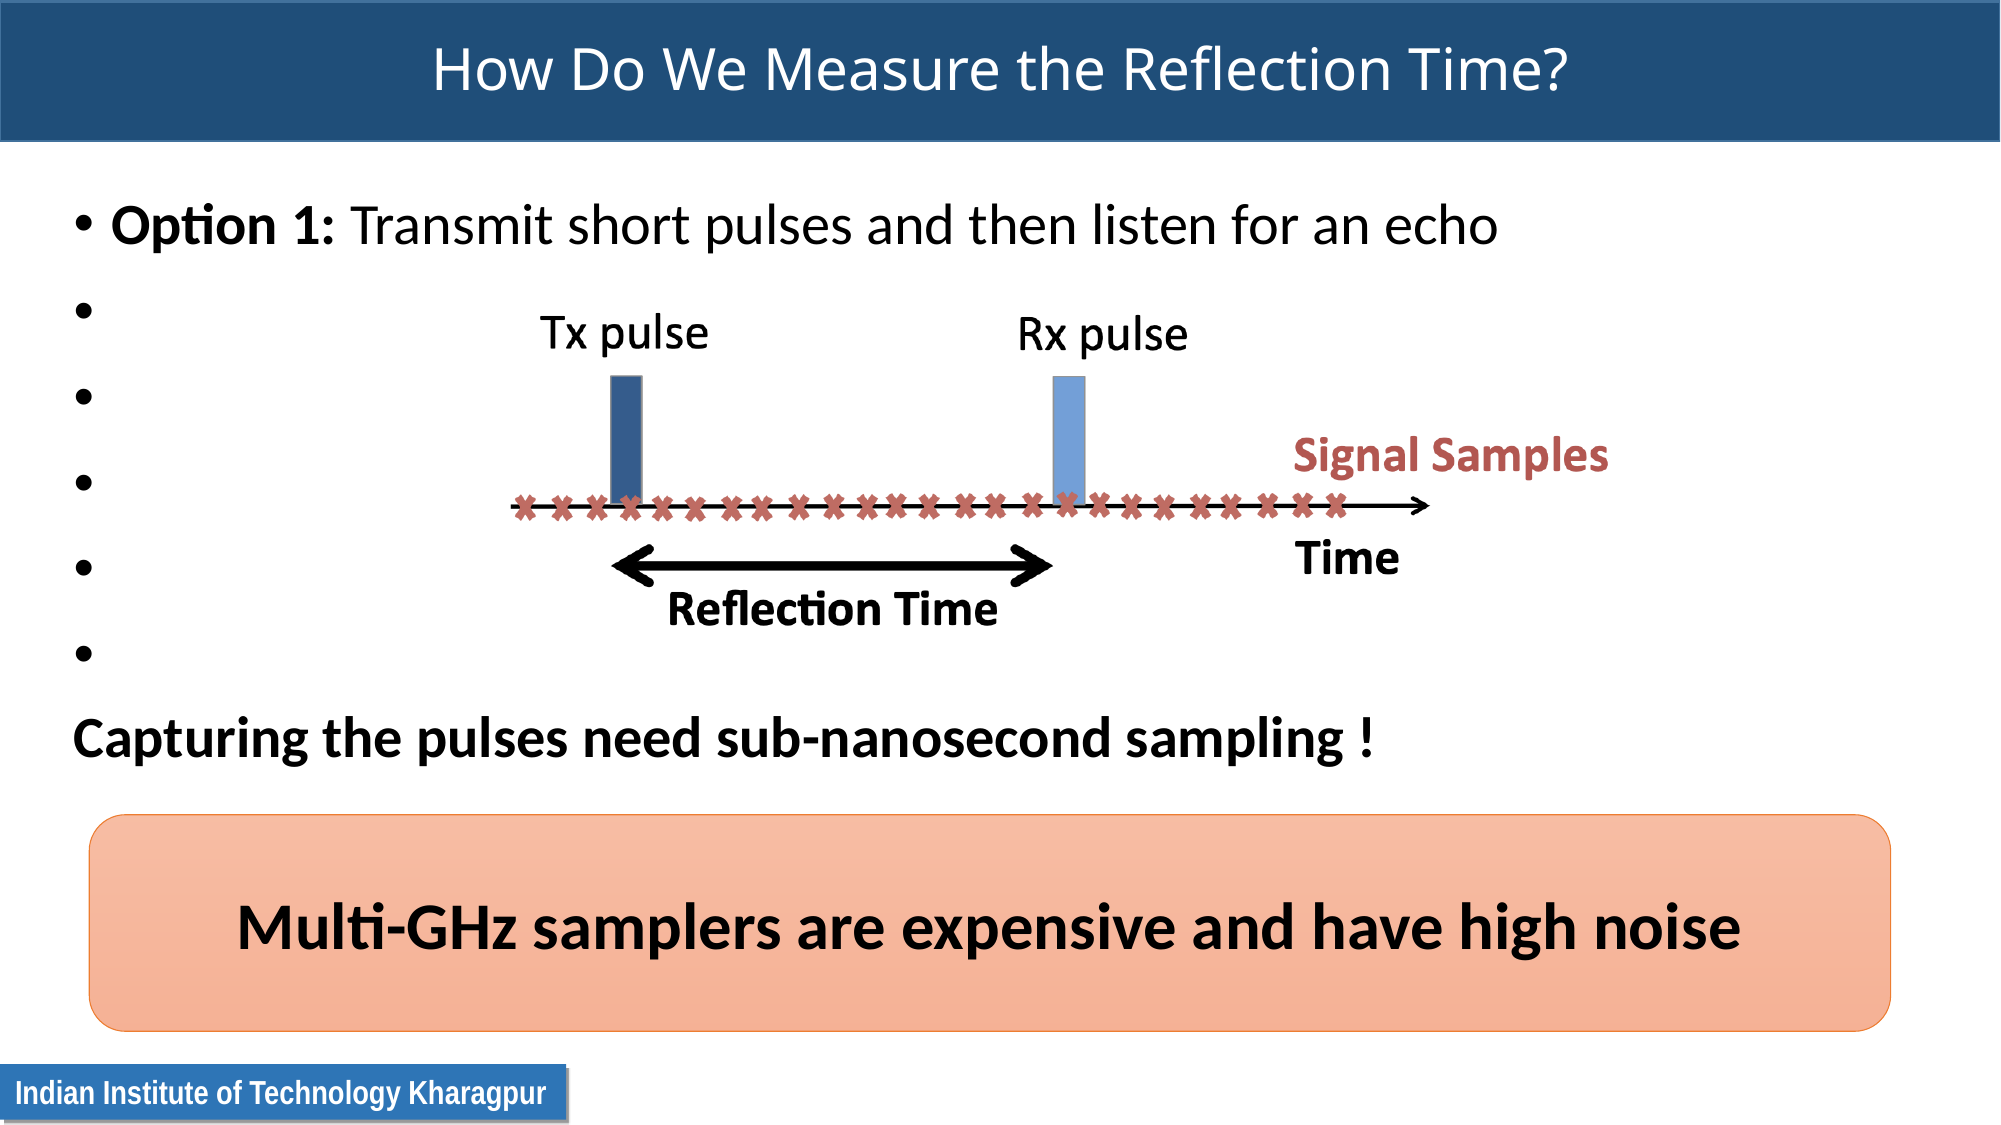

How Do We Measure the Reflection Time?
# Option 1: Transmit short pulses and then listen for an echo
Capturing the pulses need sub-nanosecond sampling !
Multi-GHz samplers are expensive and have high noise